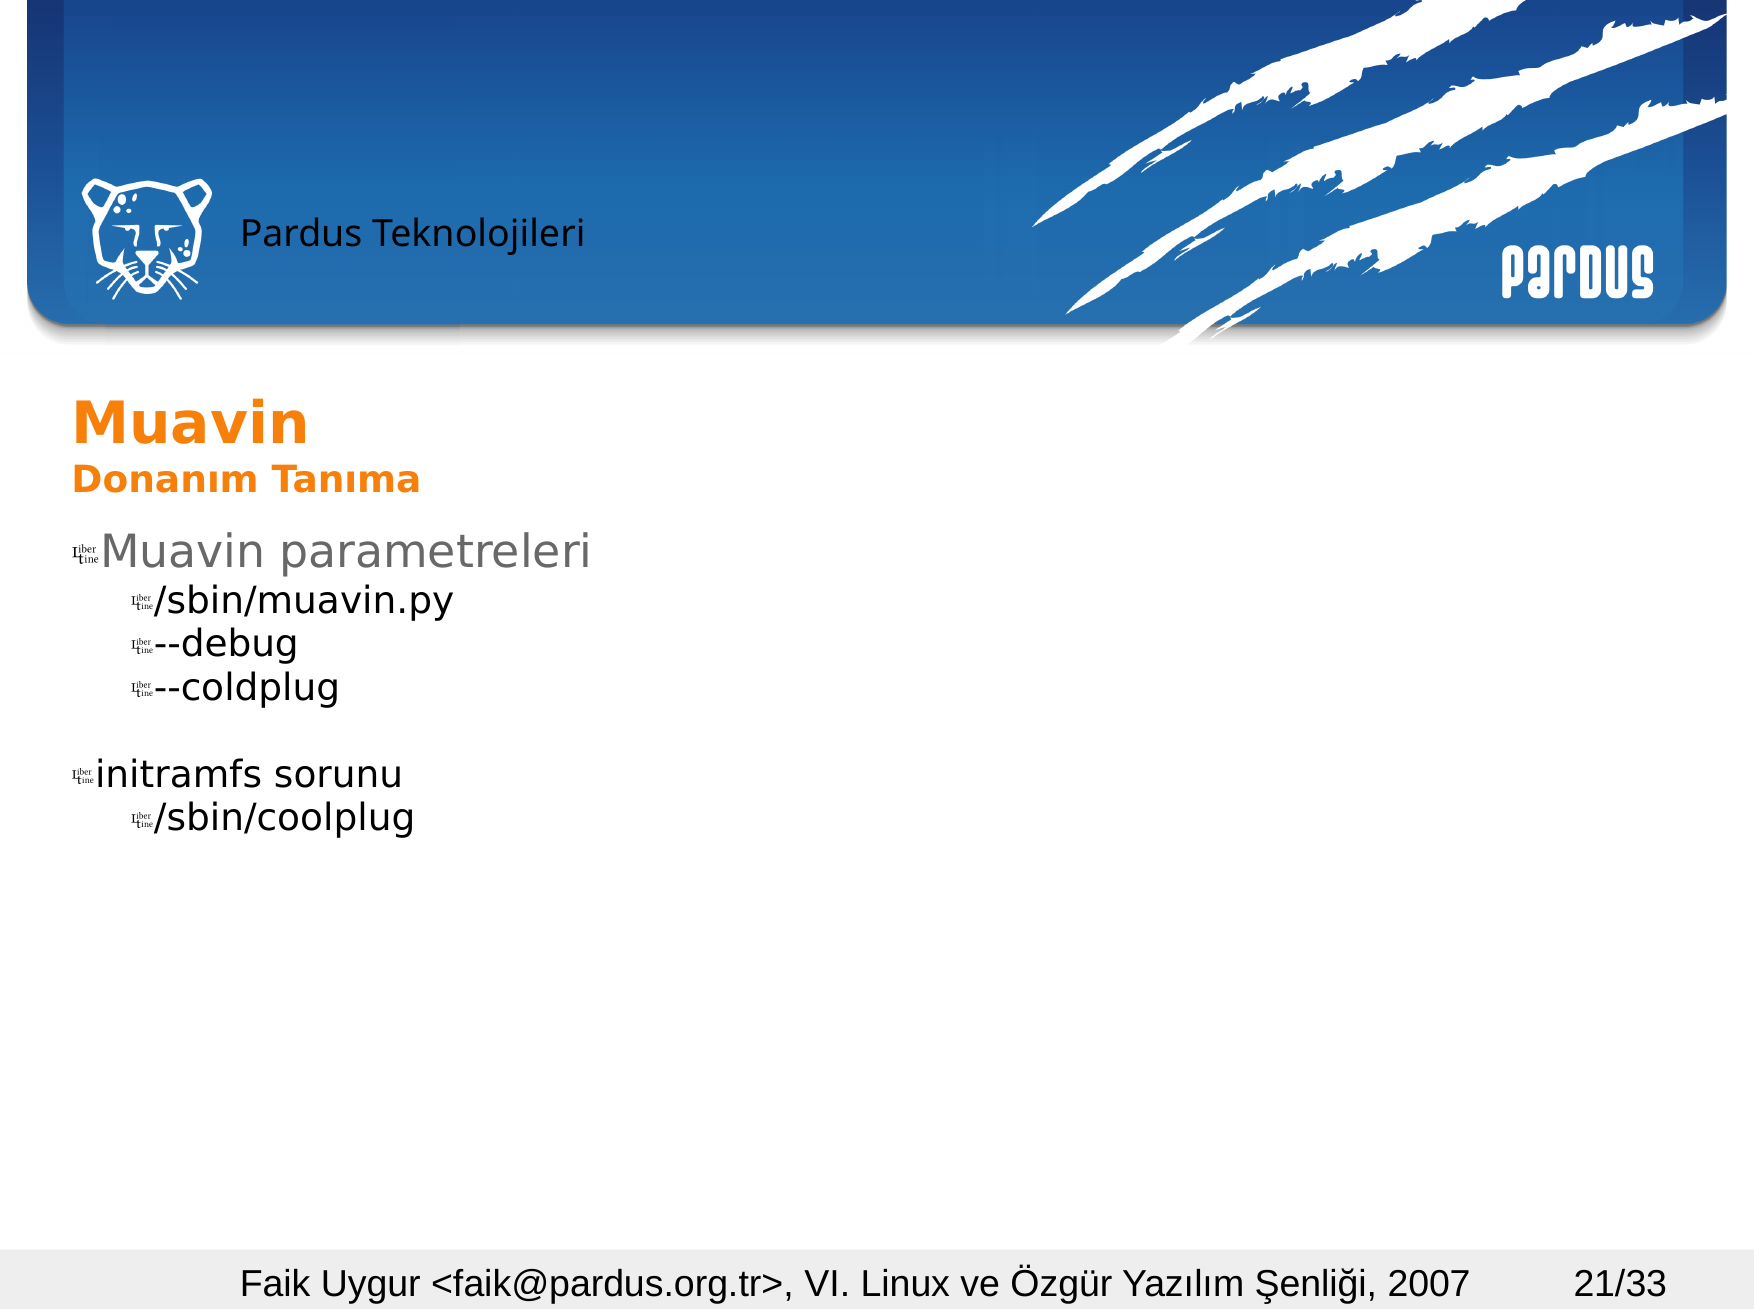

Muavin
Donanım Tanıma
Muavin parametreleri
/sbin/muavin.py
--debug
--coldplug
initramfs sorunu
/sbin/coolplug